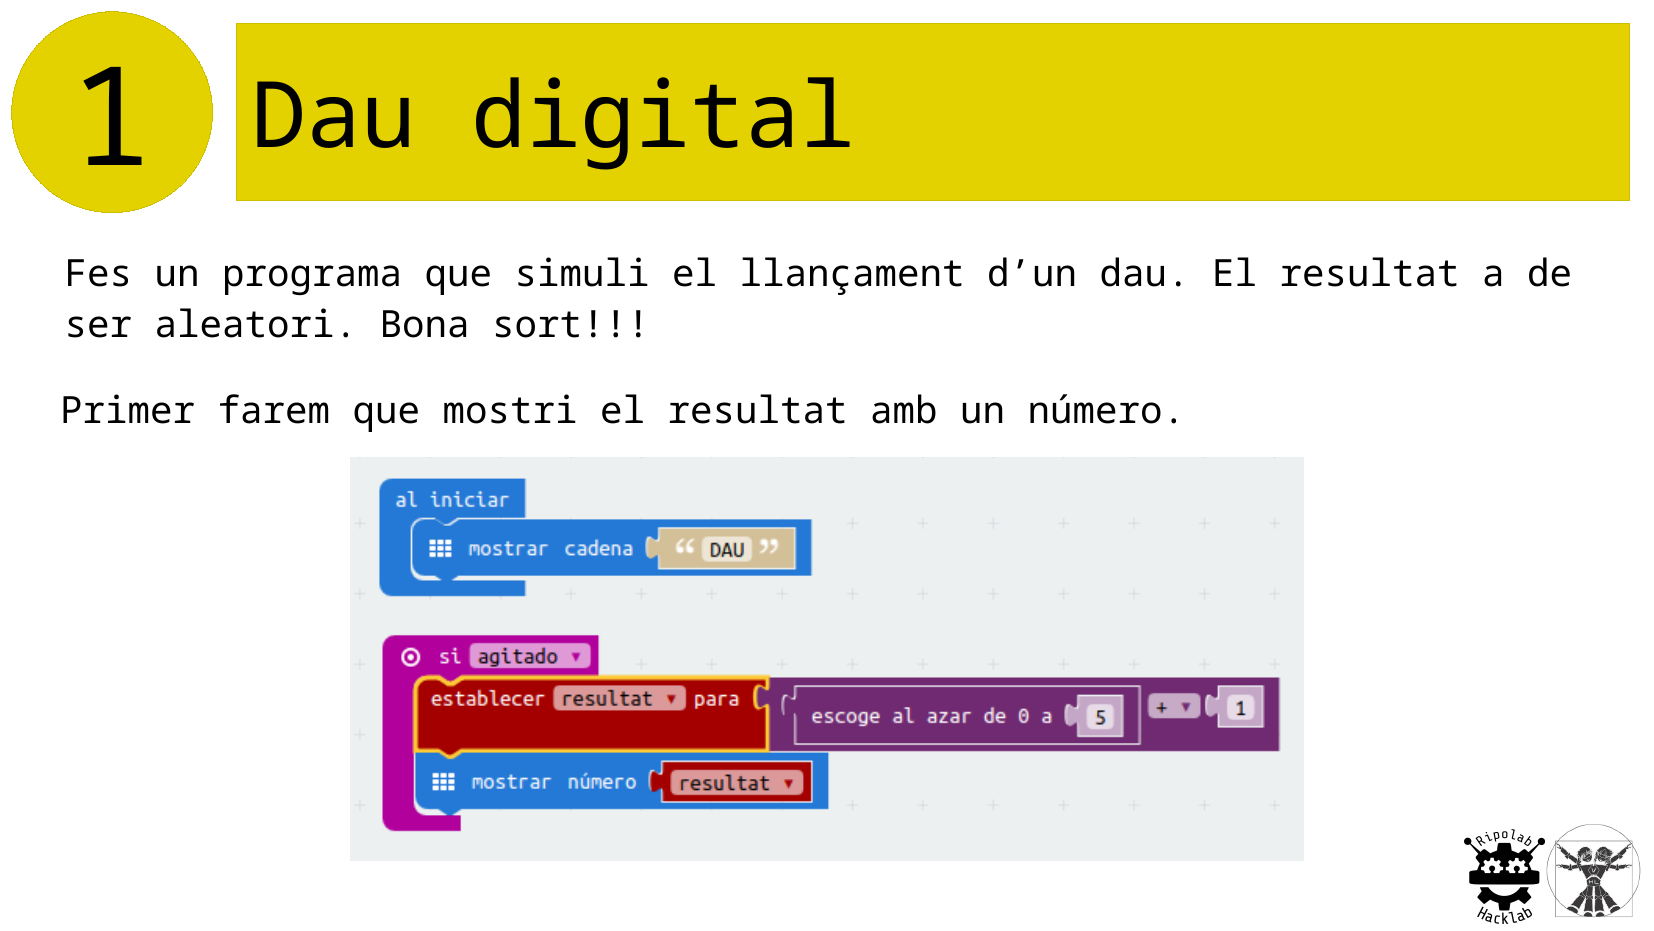

1
Dau digital
Fes un programa que simuli el llançament d’un dau. El resultat a de ser aleatori. Bona sort!!!
Primer farem que mostri el resultat amb un número.